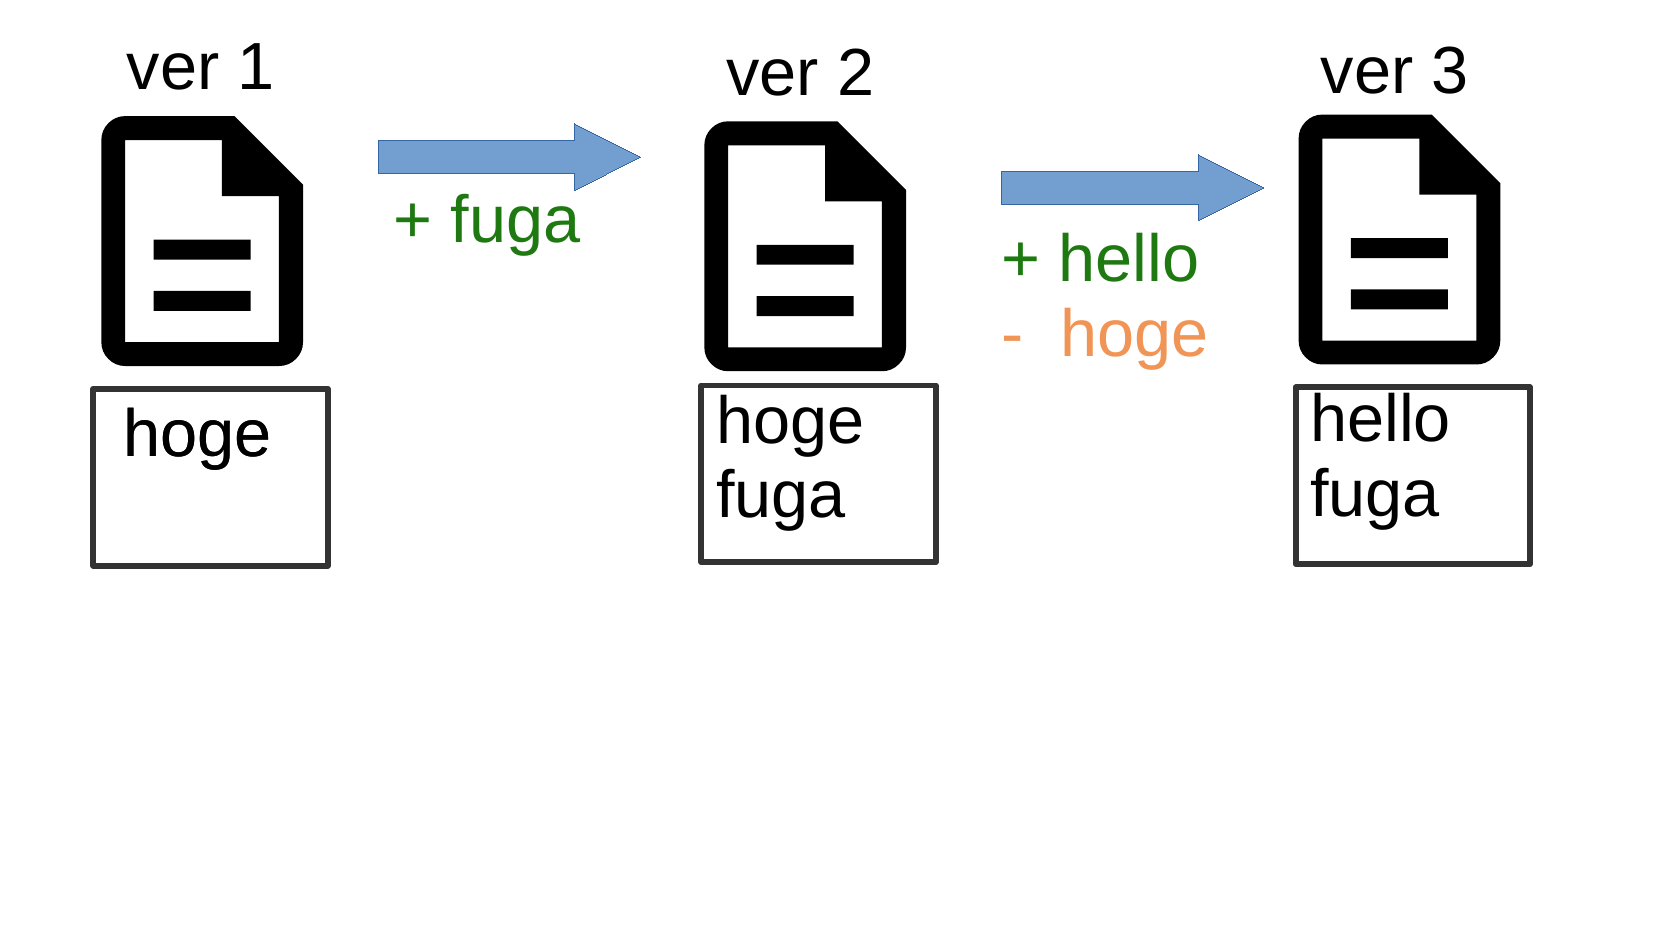

ver 1
ver 3
ver 2
+ fuga
+ hello
- hoge
hello
fuga
hoge
fuga
hoge
hoge